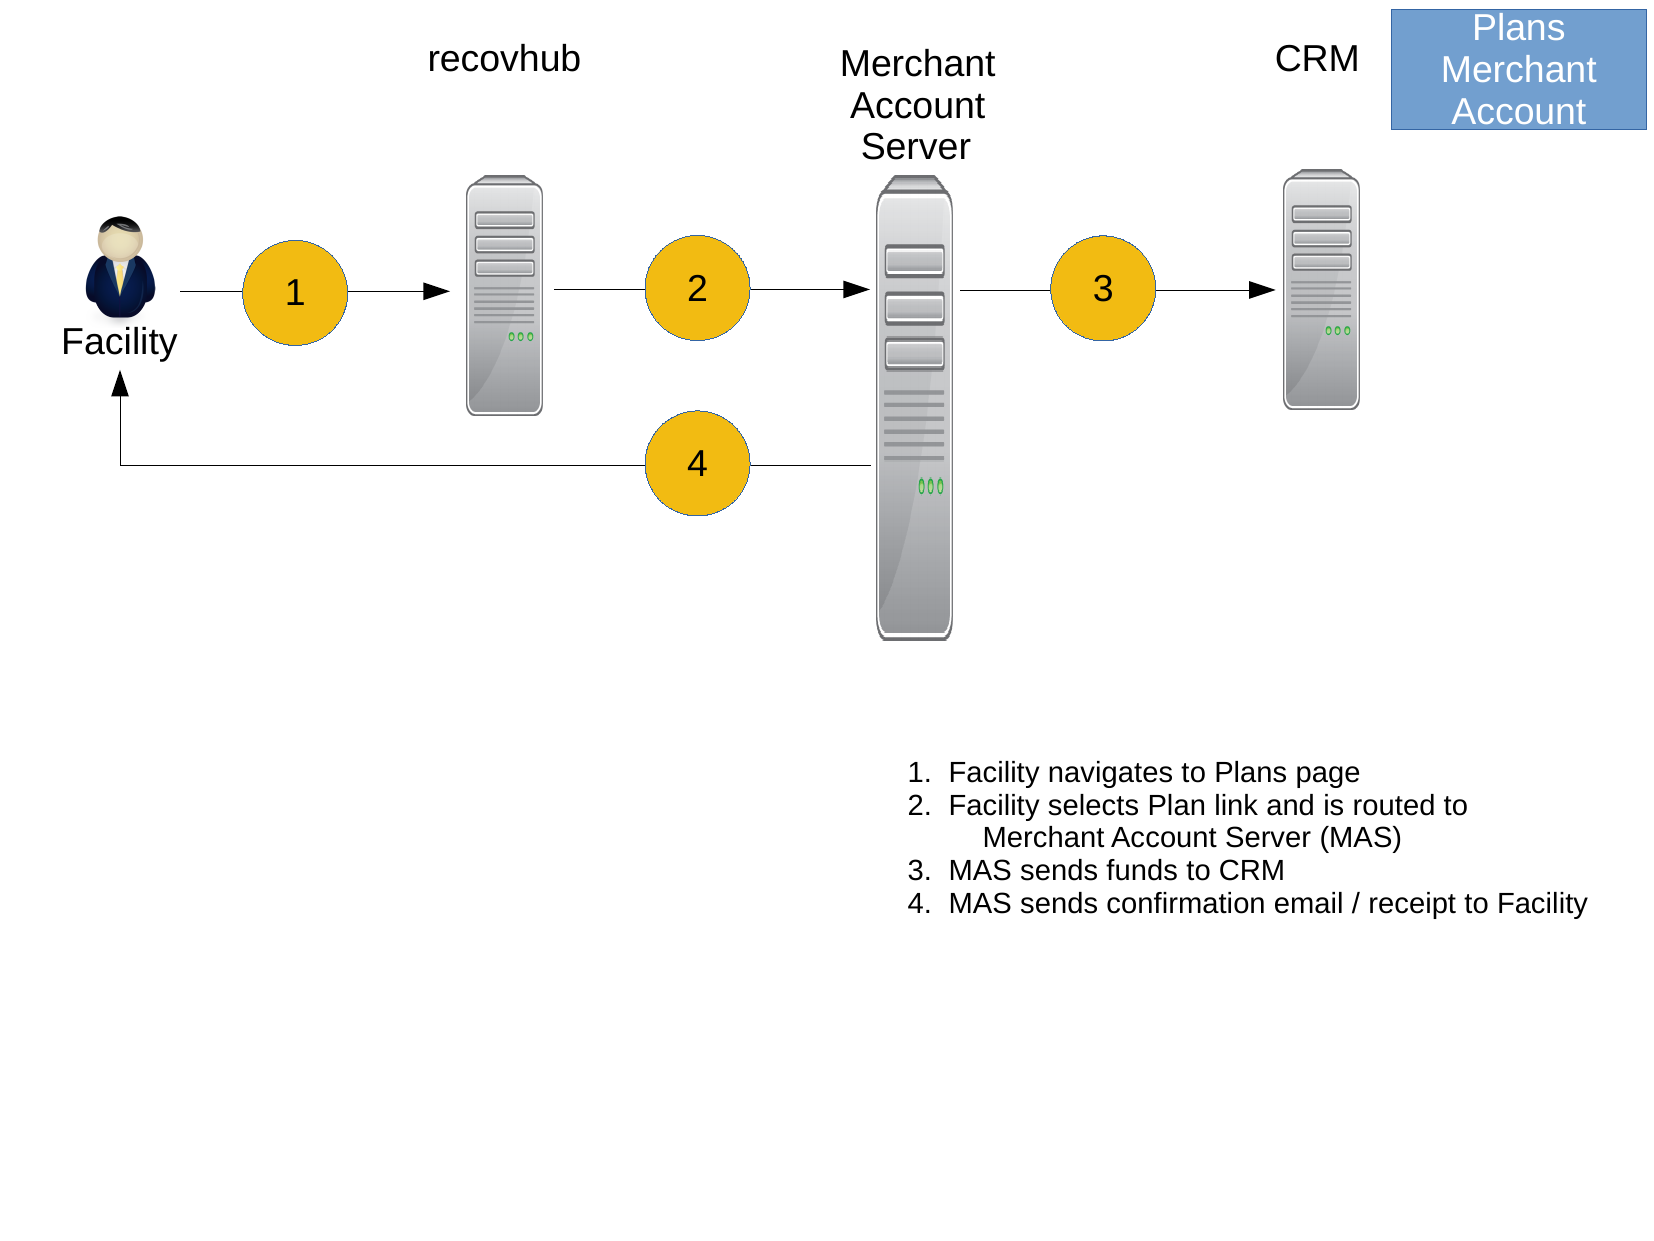

Plans
Merchant
Account
recovhub
CRM
Merchant
 Account
 Server
Facility
2
3
1
4
1. Facility navigates to Plans page
2. Facility selects Plan link and is routed to
	Merchant Account Server (MAS)
3. MAS sends funds to CRM
4. MAS sends confirmation email / receipt to Facility